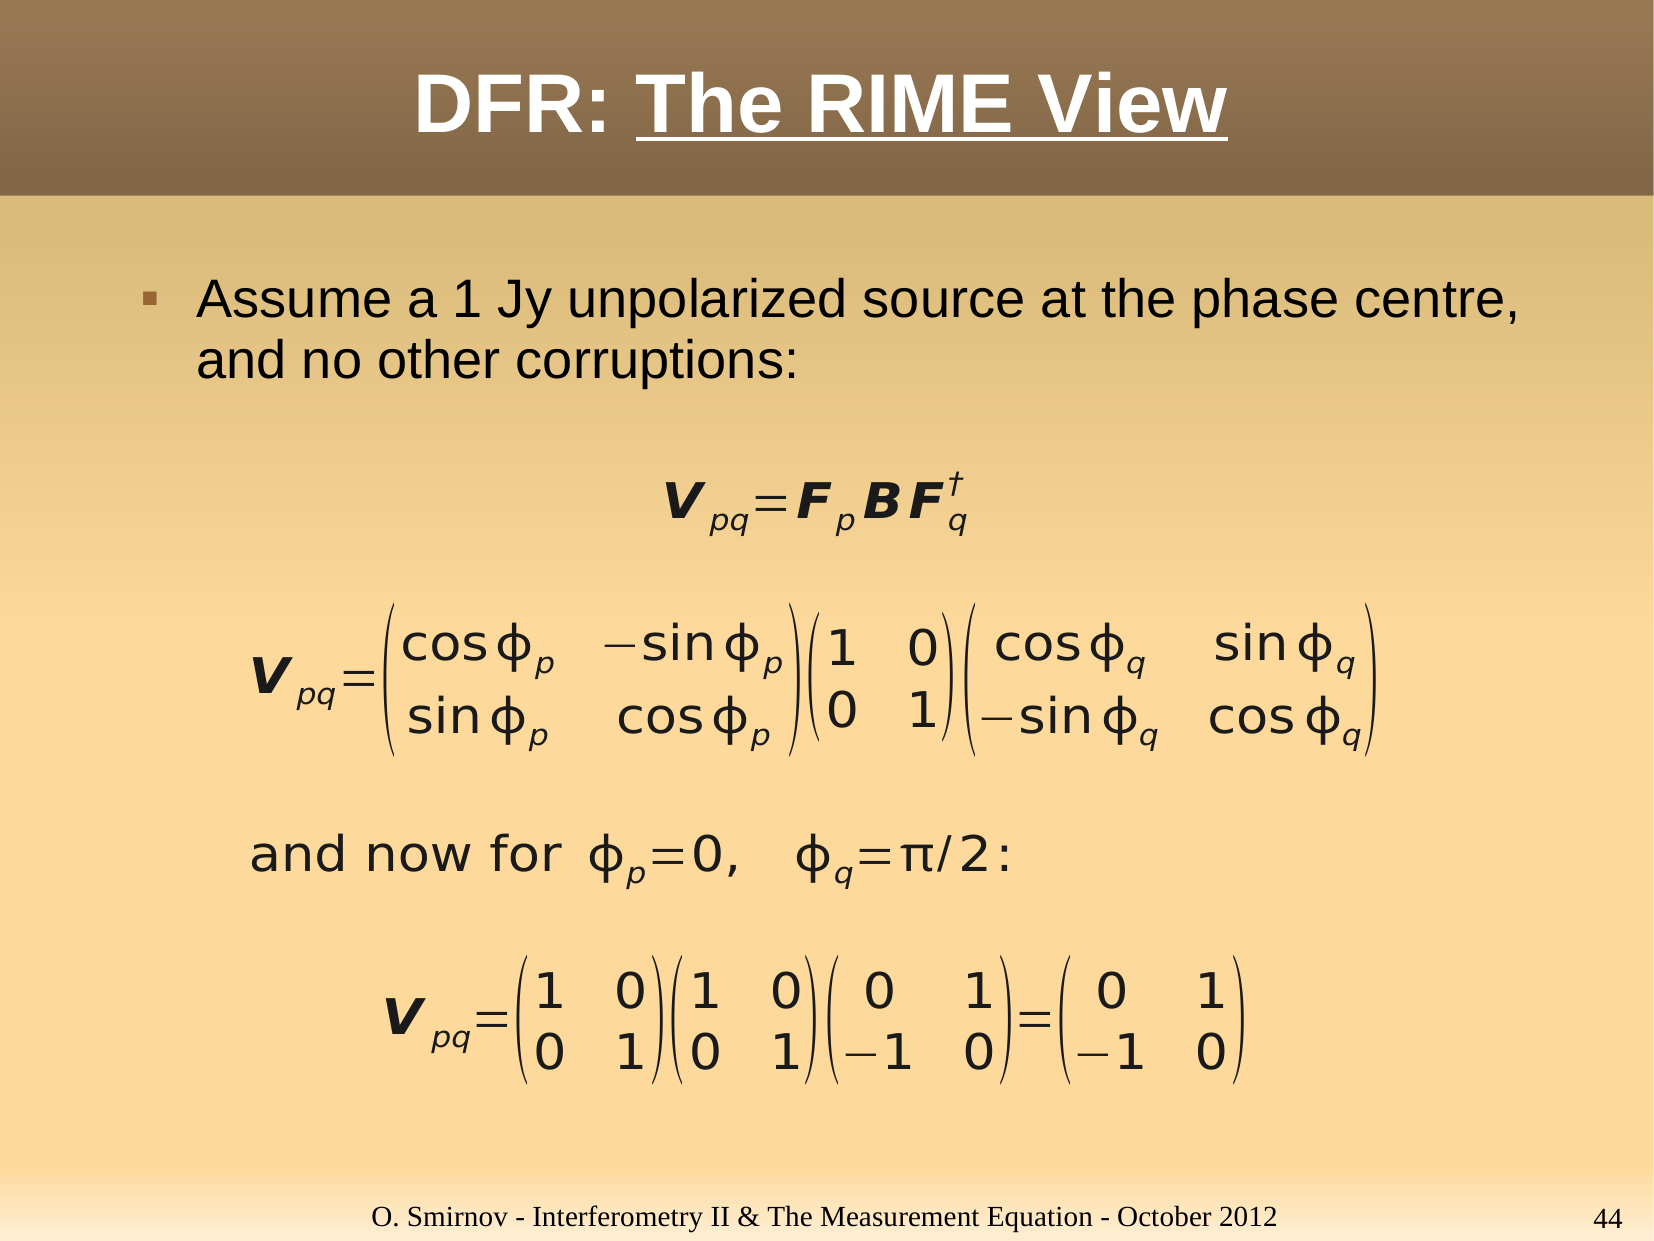

# DFR: The RIME View
Assume a 1 Jy unpolarized source at the phase centre, and no other corruptions:
O. Smirnov - Interferometry II & The Measurement Equation - October 2012
44